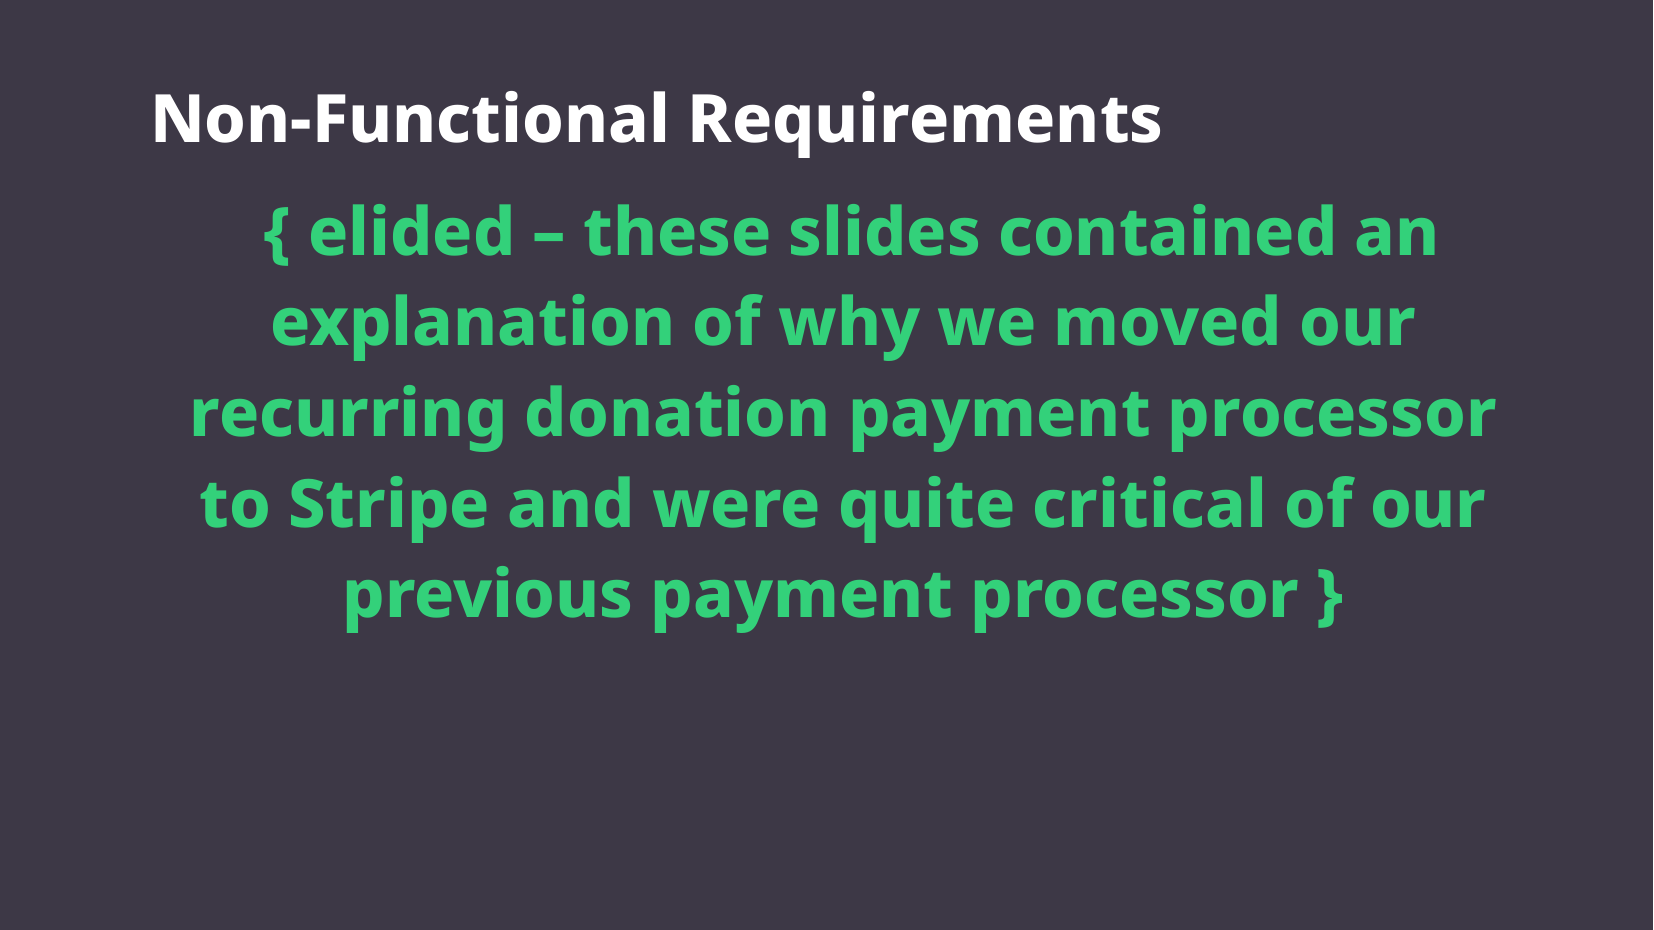

# Non-Functional Requirements
 { elided – these slides contained an explanation of why we moved our recurring donation payment processor to Stripe and were quite critical of our previous payment processor }